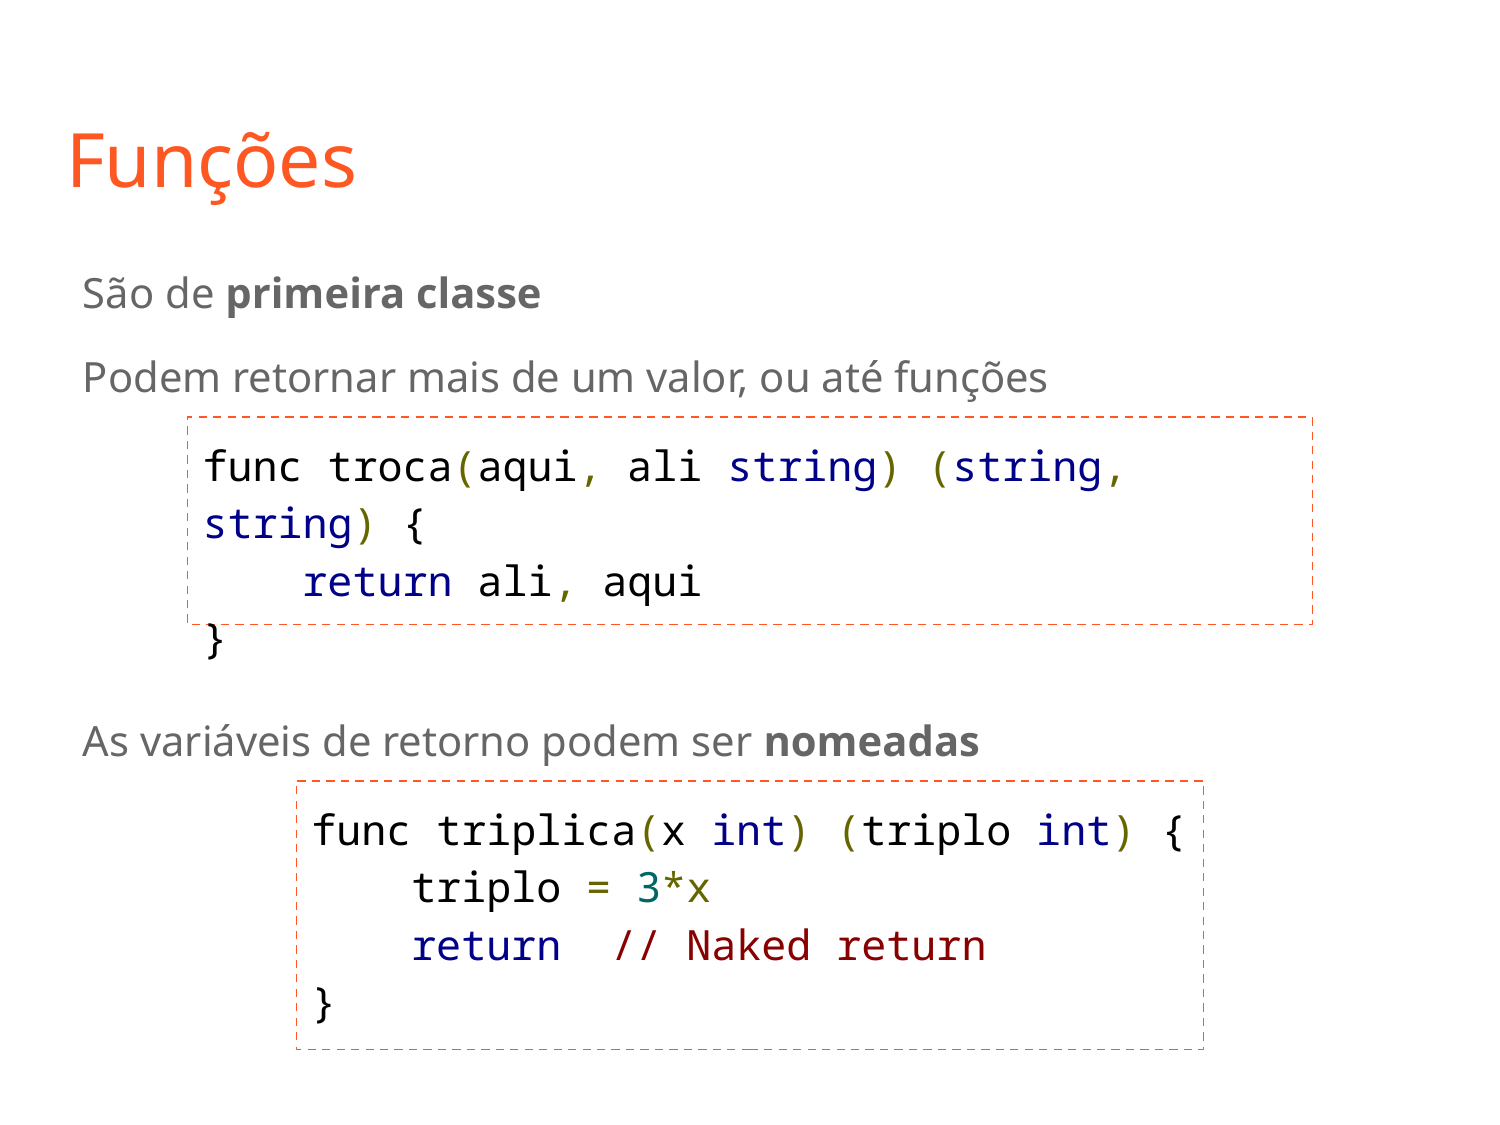

# Funções
São de primeira classe
Podem retornar mais de um valor, ou até funções
func troca(aqui, ali string) (string, string) {
 return ali, aqui
}
As variáveis de retorno podem ser nomeadas
func triplica(x int) (triplo int) {
 triplo = 3*x
 return // Naked return
}